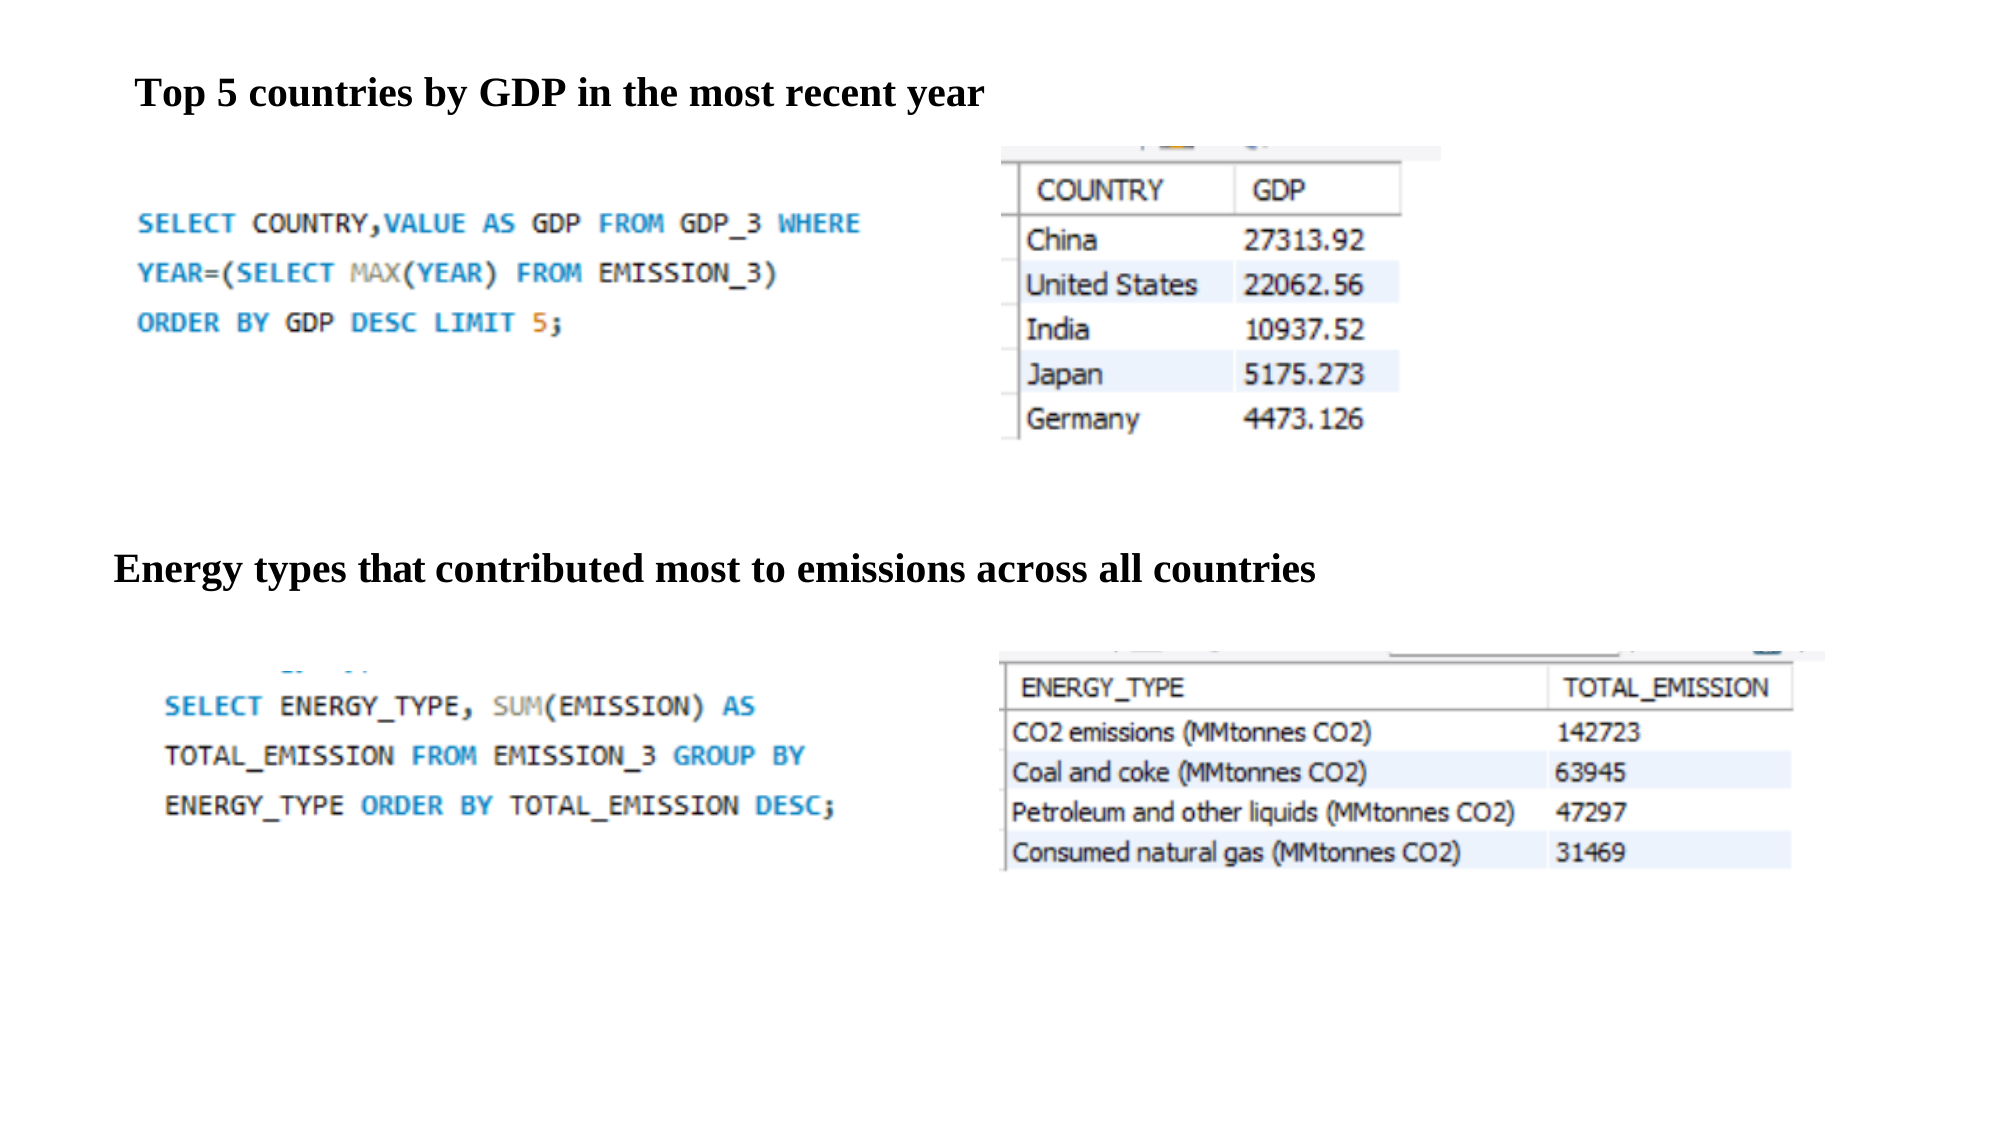

# Top 5 countries by GDP in the most recent year
Energy types that contributed most to emissions across all countries